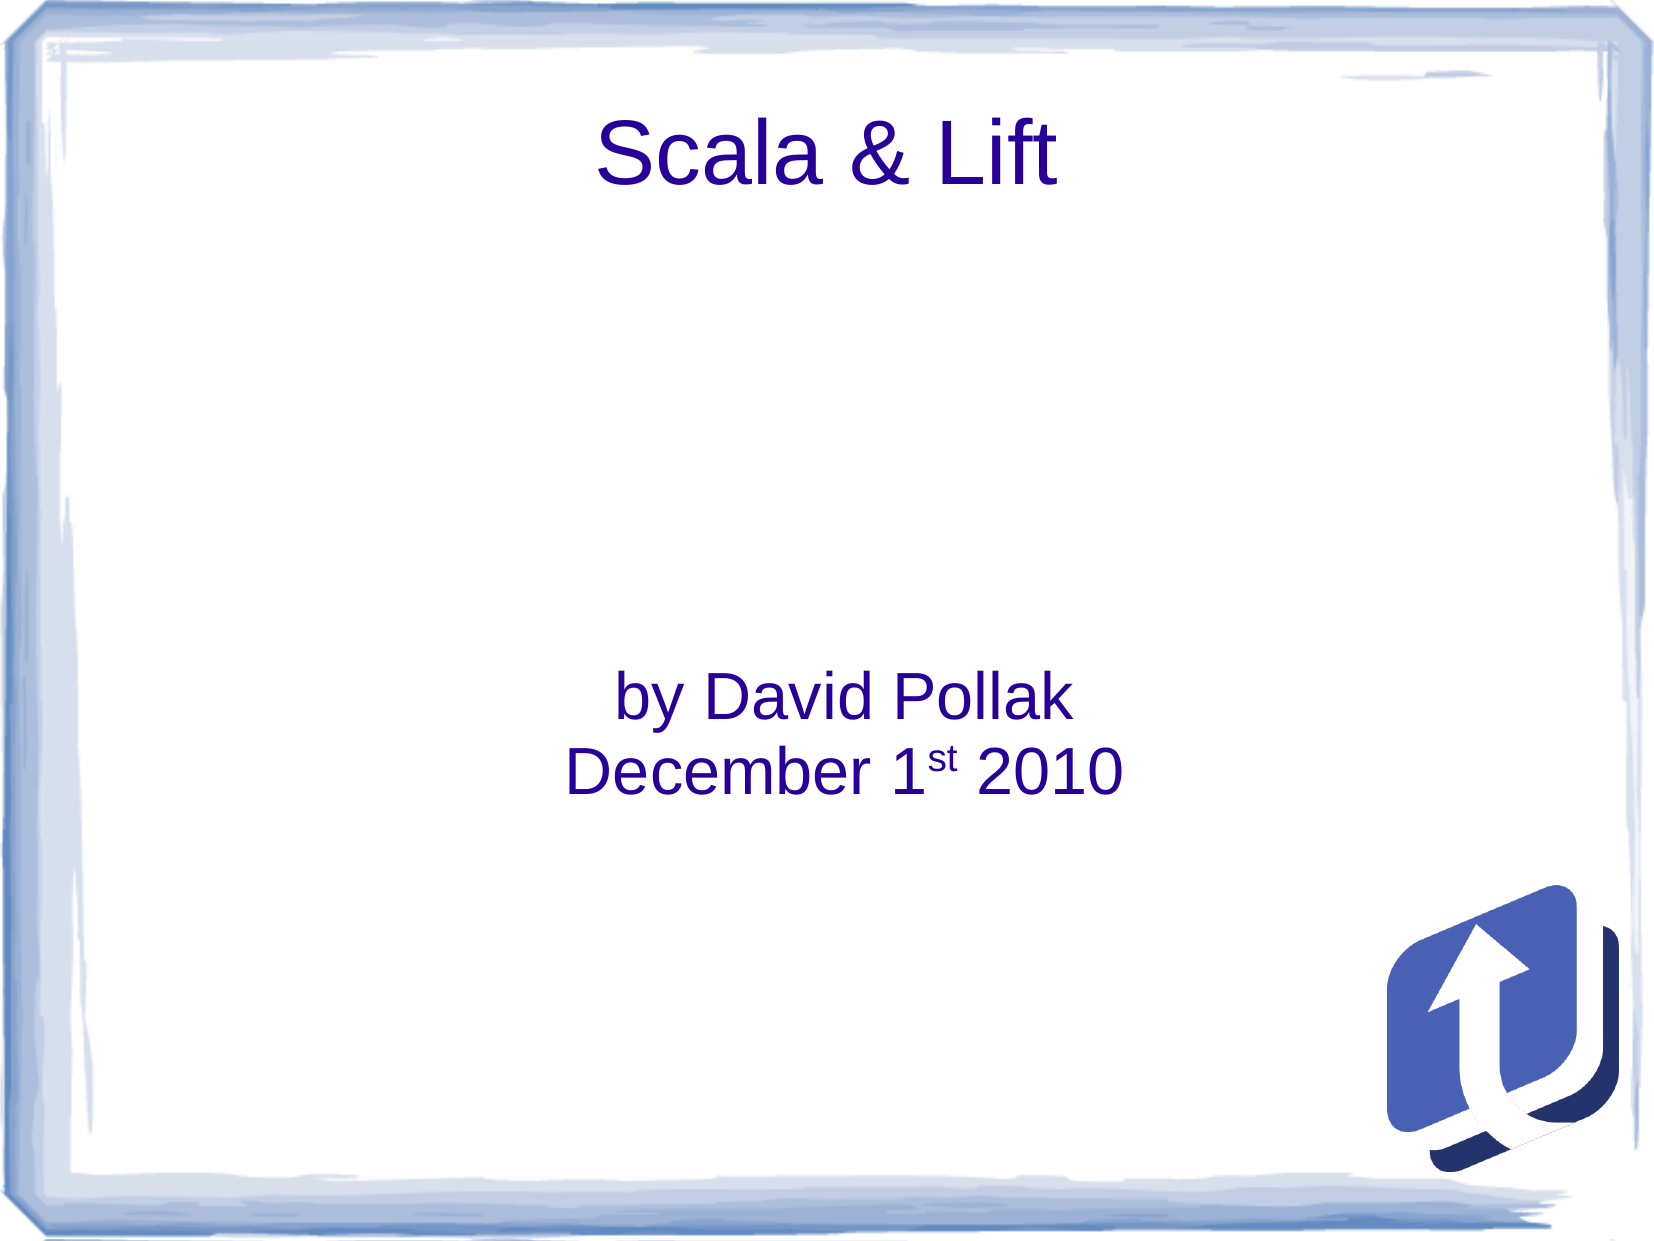

# Scala & Lift
by David Pollak
December 1st 2010